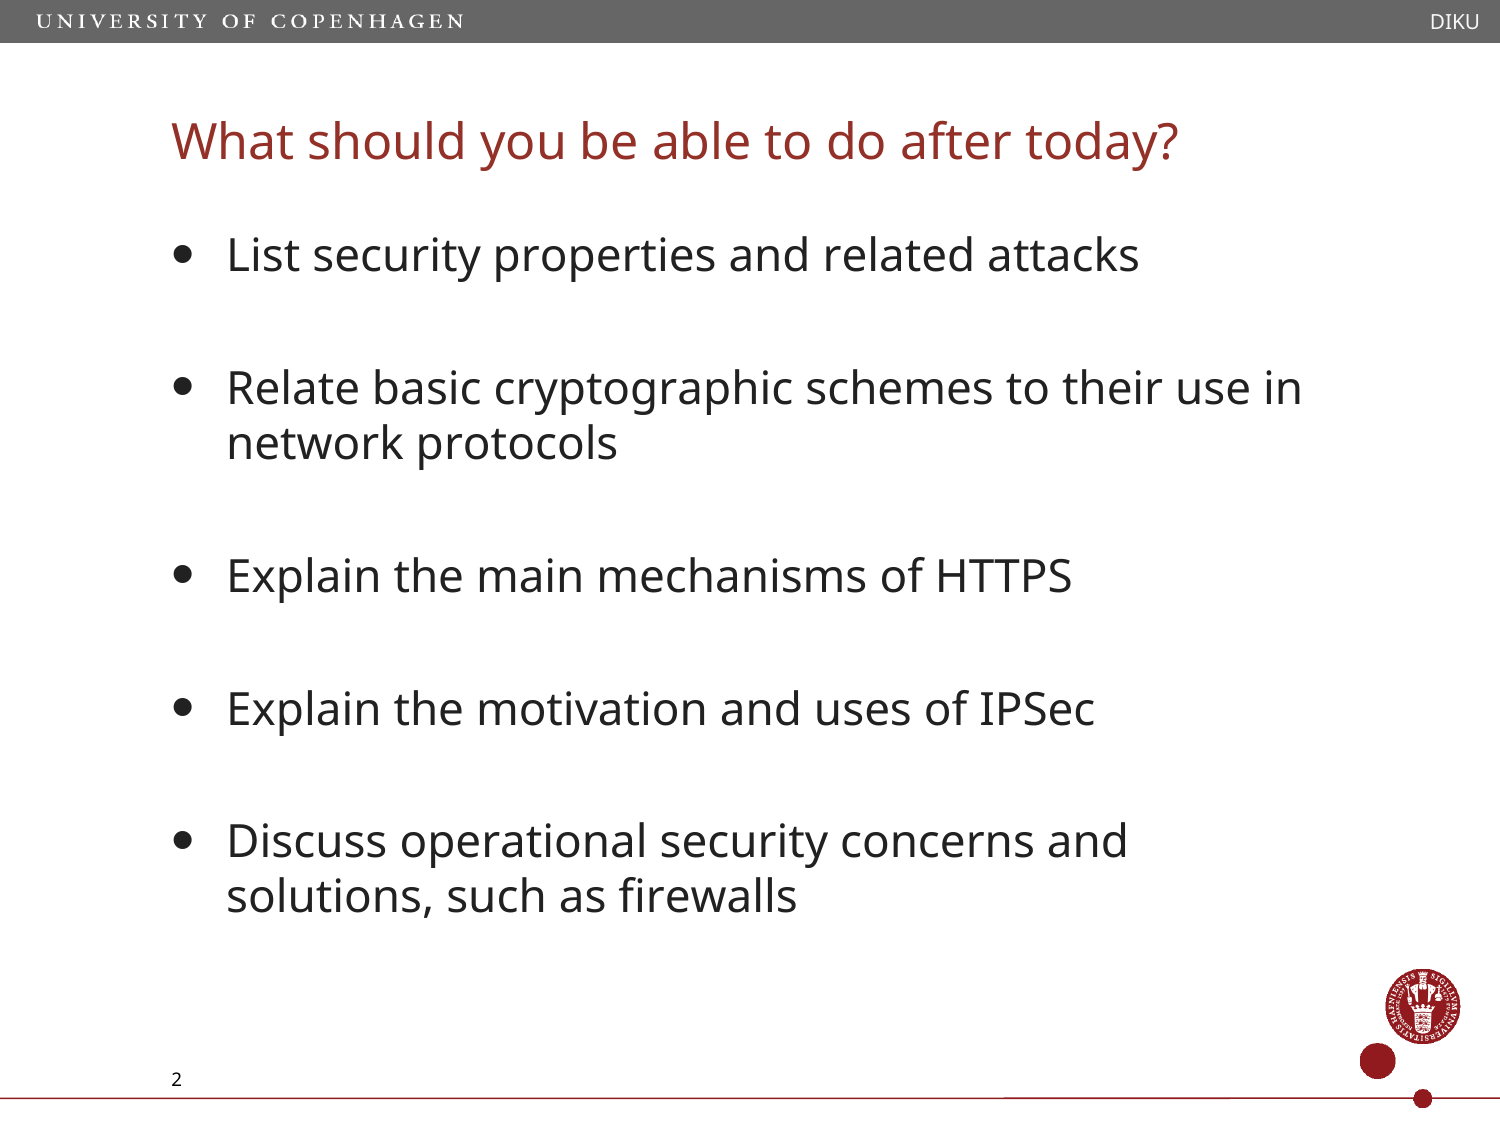

DIKU
What should you be able to do after today?
List security properties and related attacks
Relate basic cryptographic schemes to their use in network protocols
Explain the main mechanisms of HTTPS
Explain the motivation and uses of IPSec
Discuss operational security concerns and solutions, such as firewalls